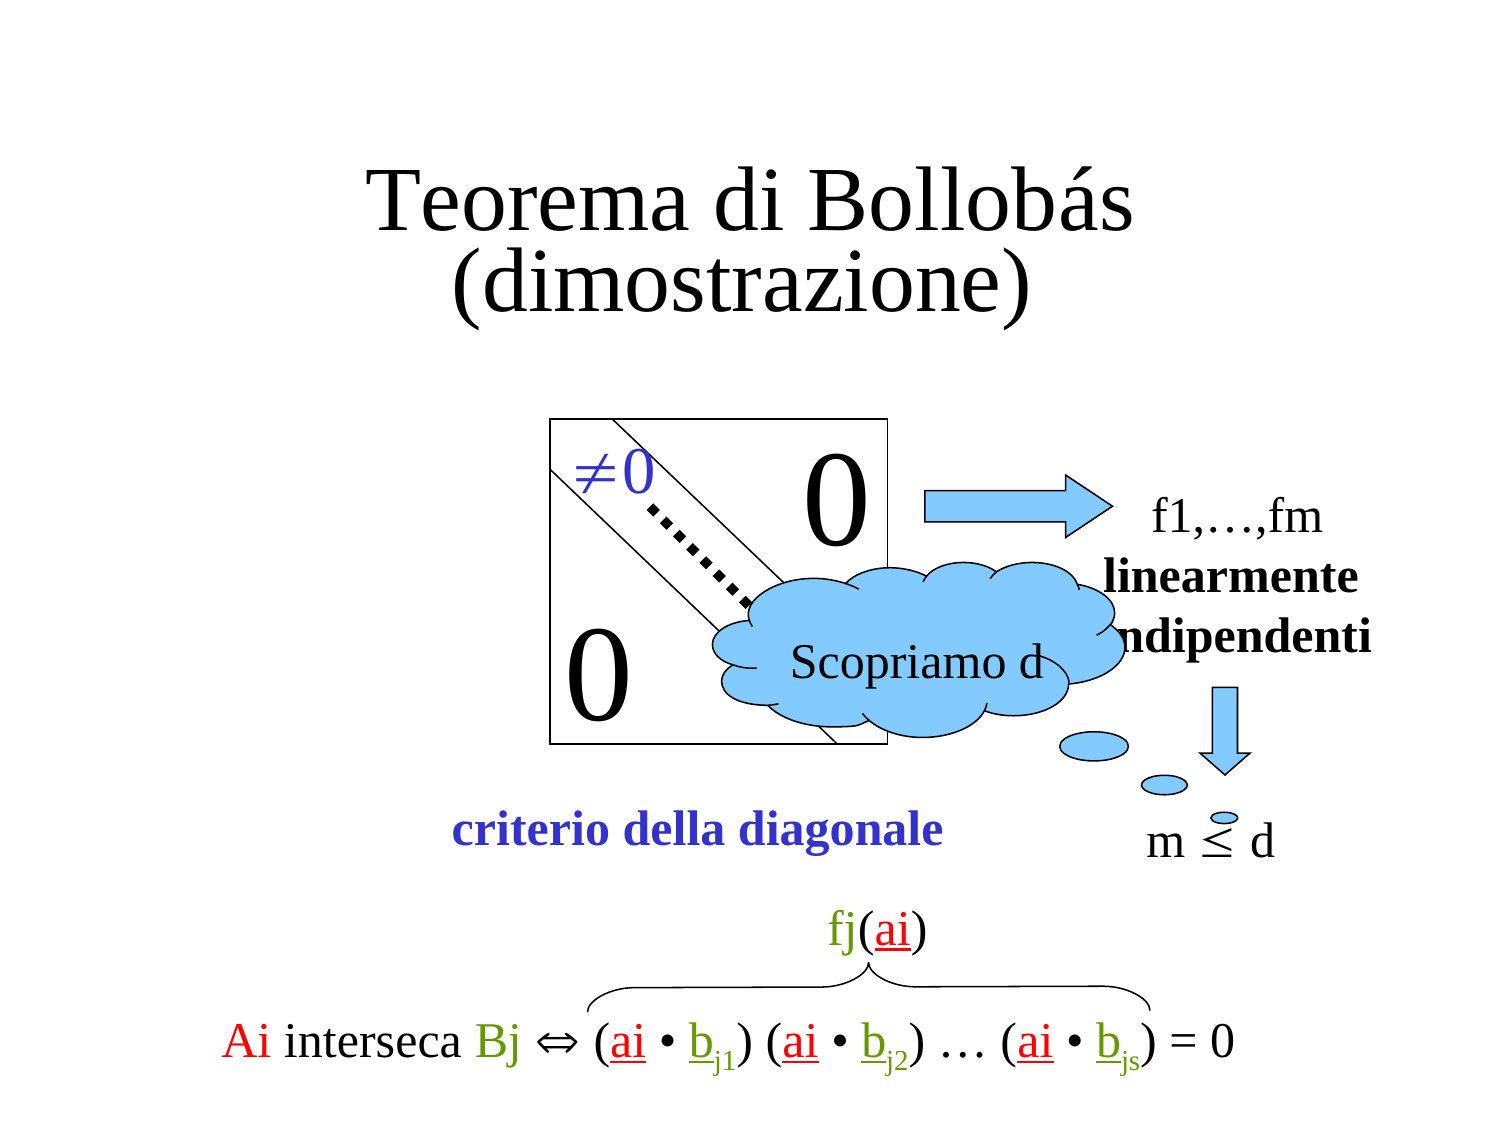

# Teorema di Bollobás
(dimostrazione)
0
0
0
0
criterio della diagonale
f1,…,fm
linearmente
indipendenti
Scopriamo d
m  d
fj(ai)
Ai interseca Bj  (ai • bj1) (ai • bj2) … (ai • bjs) = 0